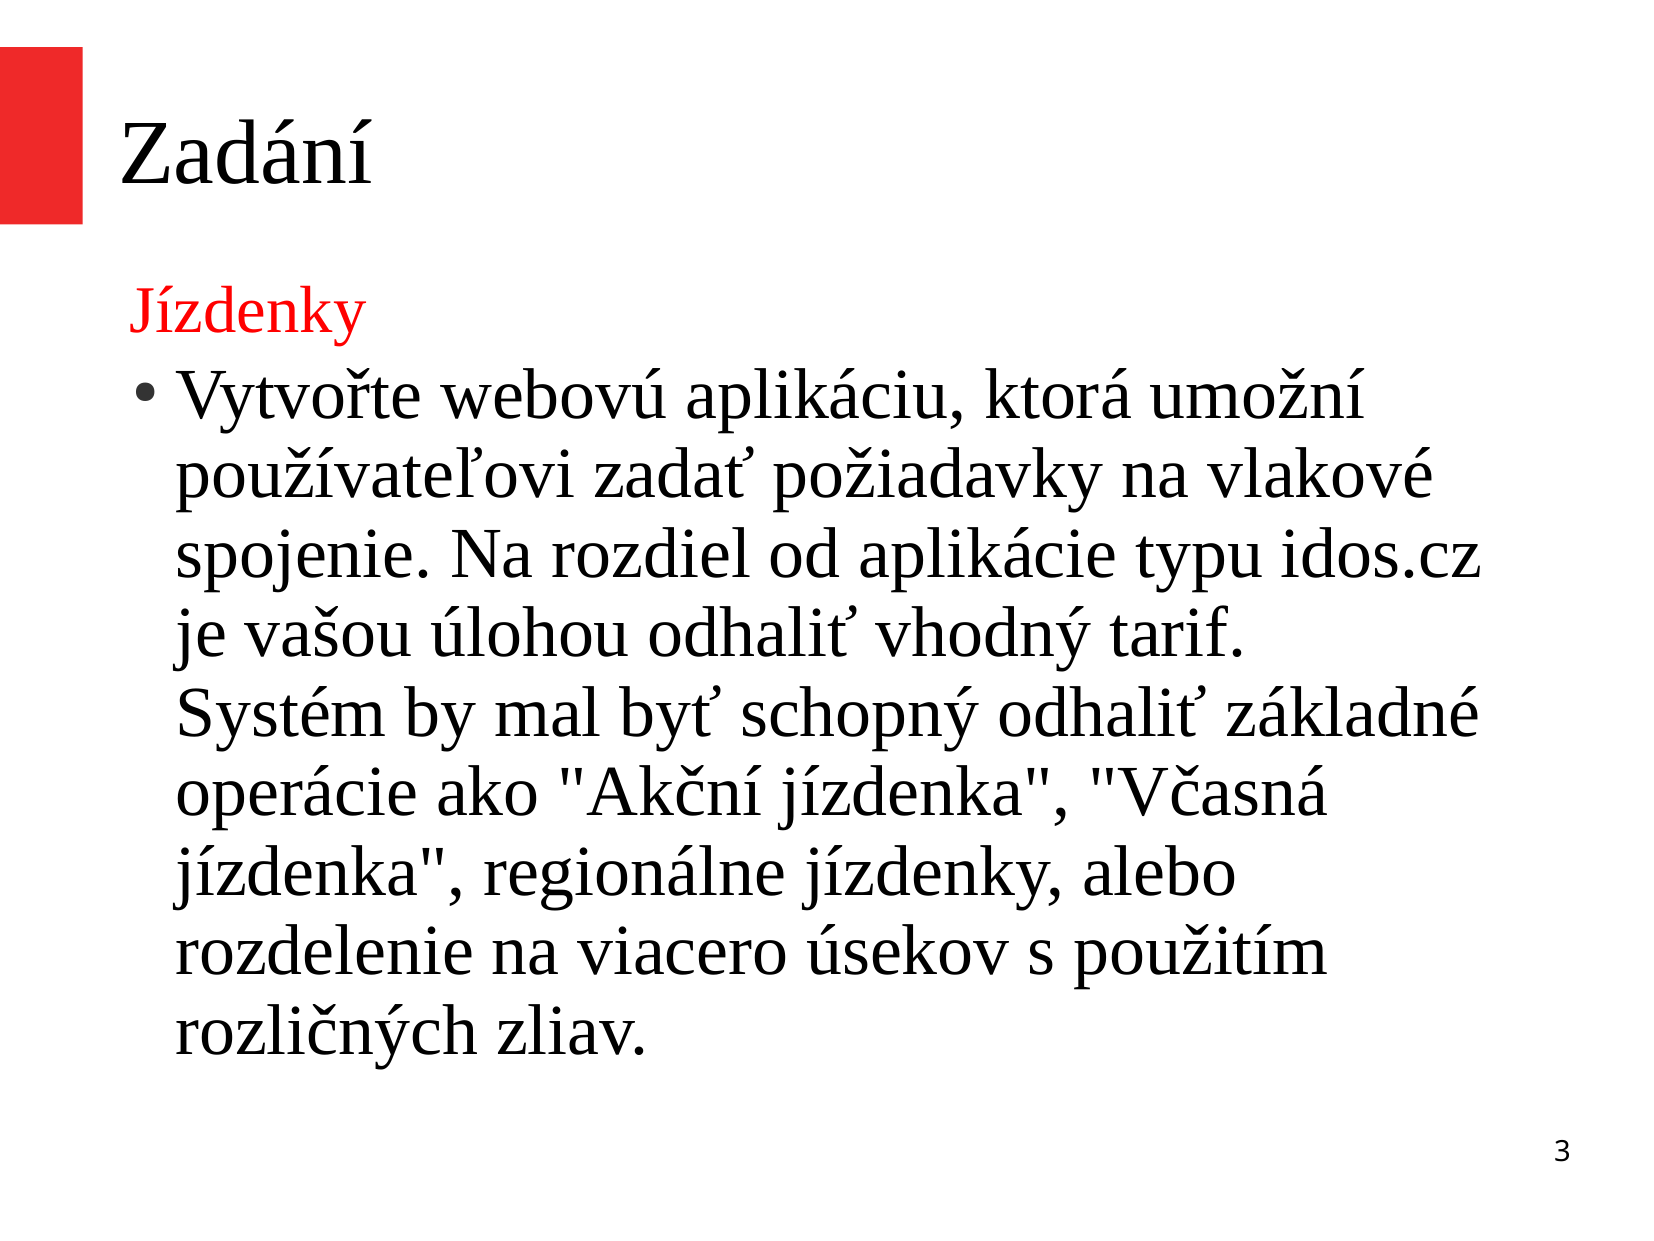

# Zadání
Jízdenky
Vytvořte webovú aplikáciu, ktorá umožní používateľovi zadať požiadavky na vlakové spojenie. Na rozdiel od aplikácie typu idos.cz je vašou úlohou odhaliť vhodný tarif.
Systém by mal byť schopný odhaliť základné operácie ako "Akční jízdenka", "Včasná jízdenka", regionálne jízdenky, alebo rozdelenie na viacero úsekov s použitím rozličných zliav.
3